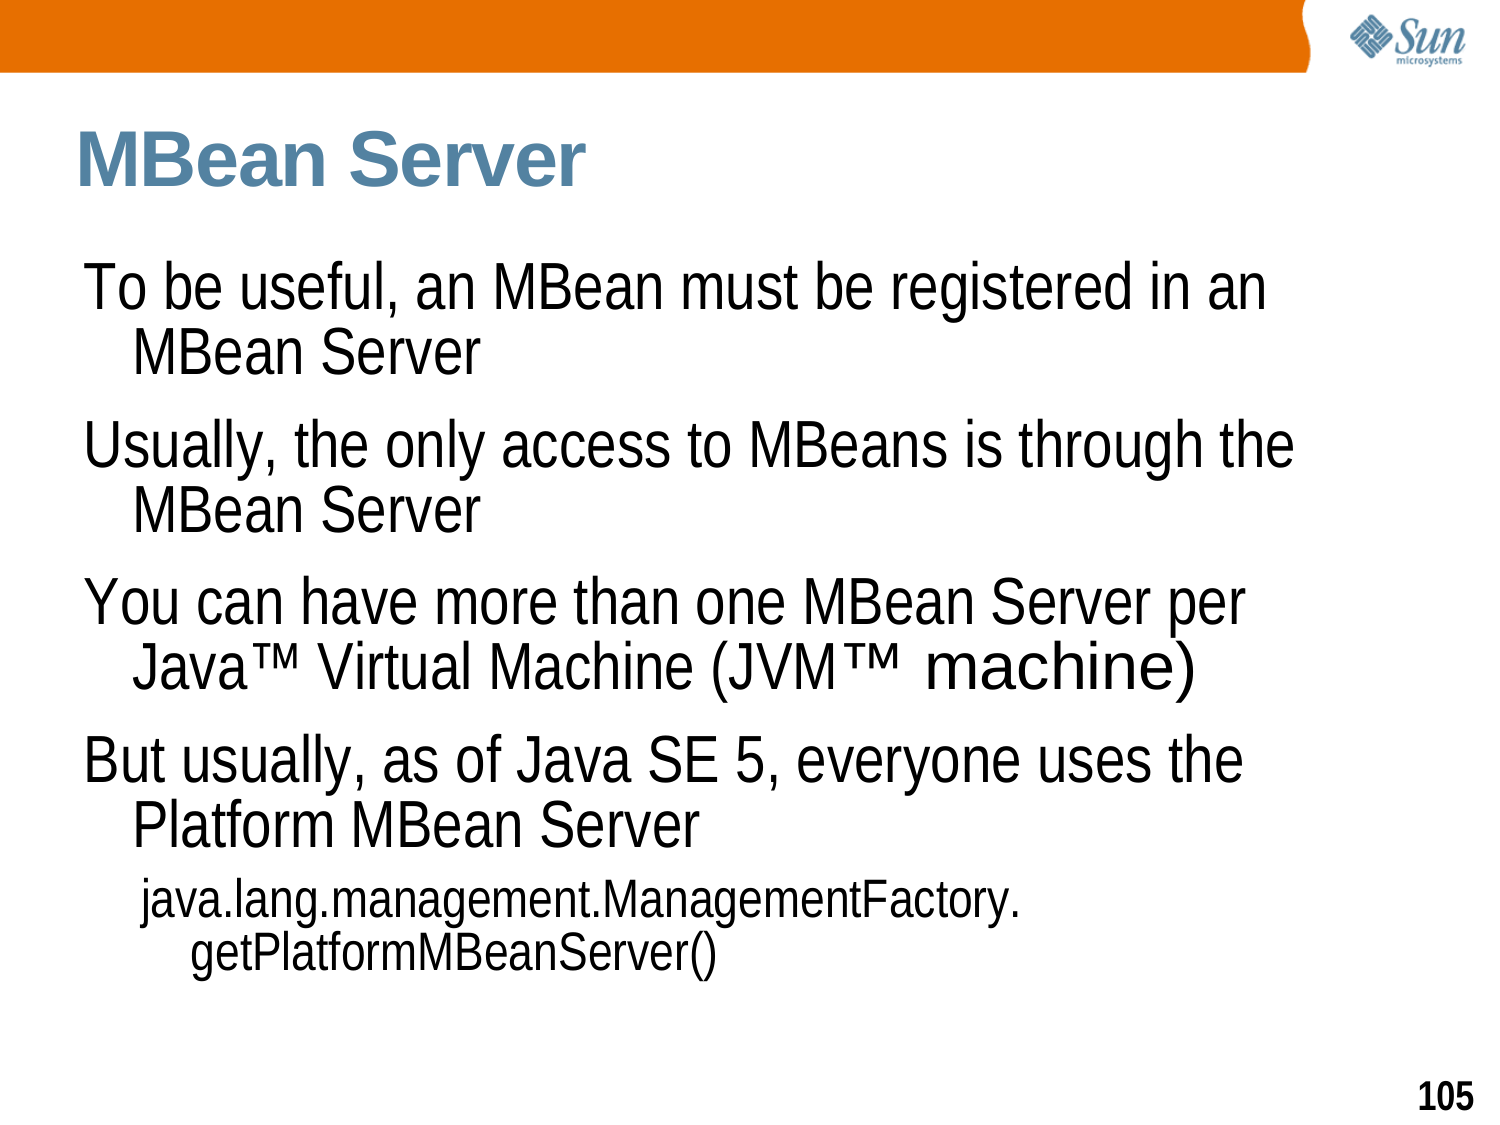

# MBean Server
To be useful, an MBean must be registered in an MBean Server
Usually, the only access to MBeans is through the MBean Server
You can have more than one MBean Server per Java™ Virtual Machine (JVM™ machine)
But usually, as of Java SE 5, everyone uses the Platform MBean Server
java.lang.management.ManagementFactory.
getPlatformMBeanServer()